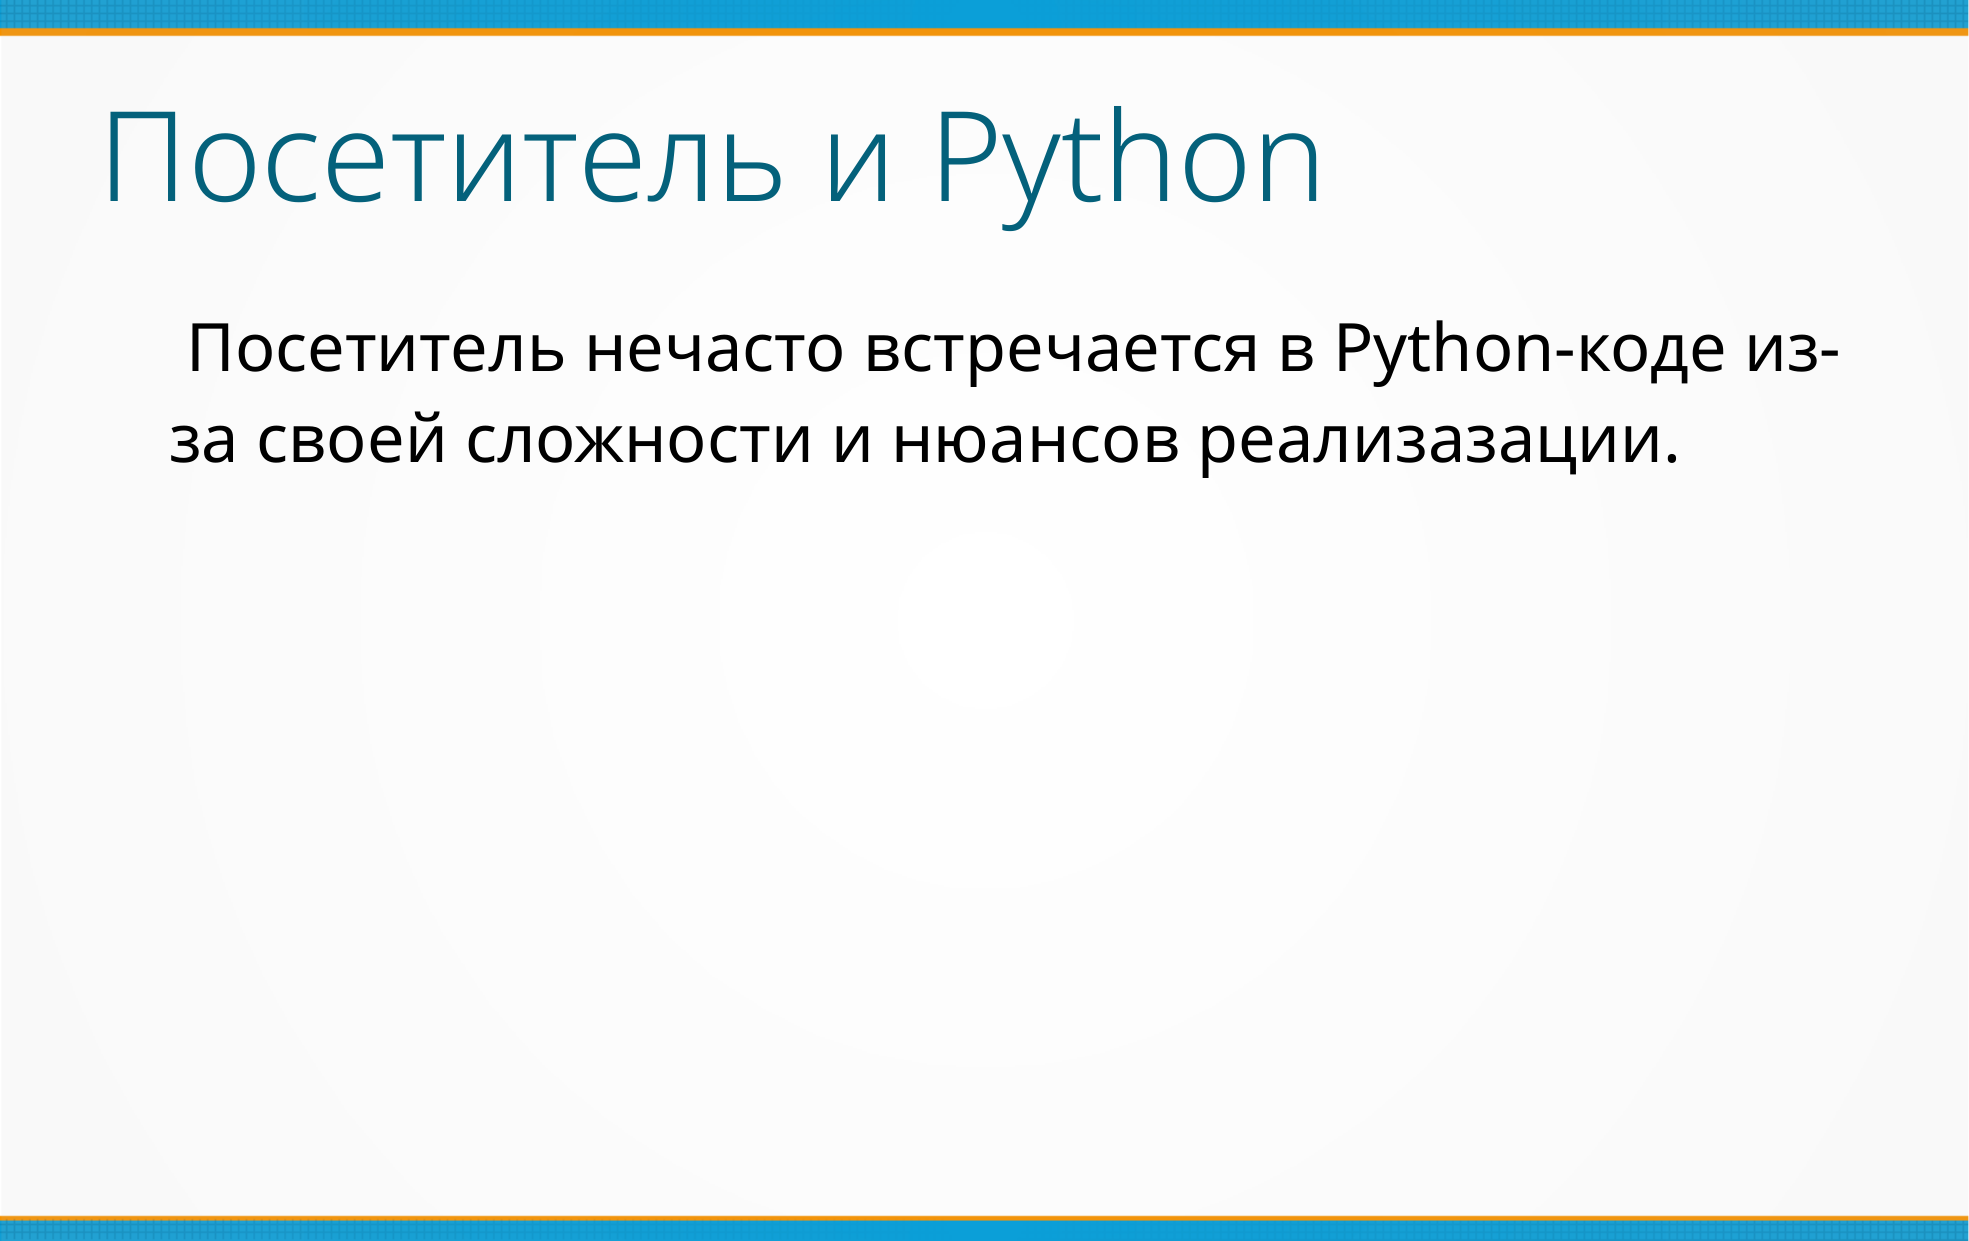

# Посетитель и Python
 Посетитель нечасто встречается в Python-коде из-за своей сложности и нюансов реализазации.